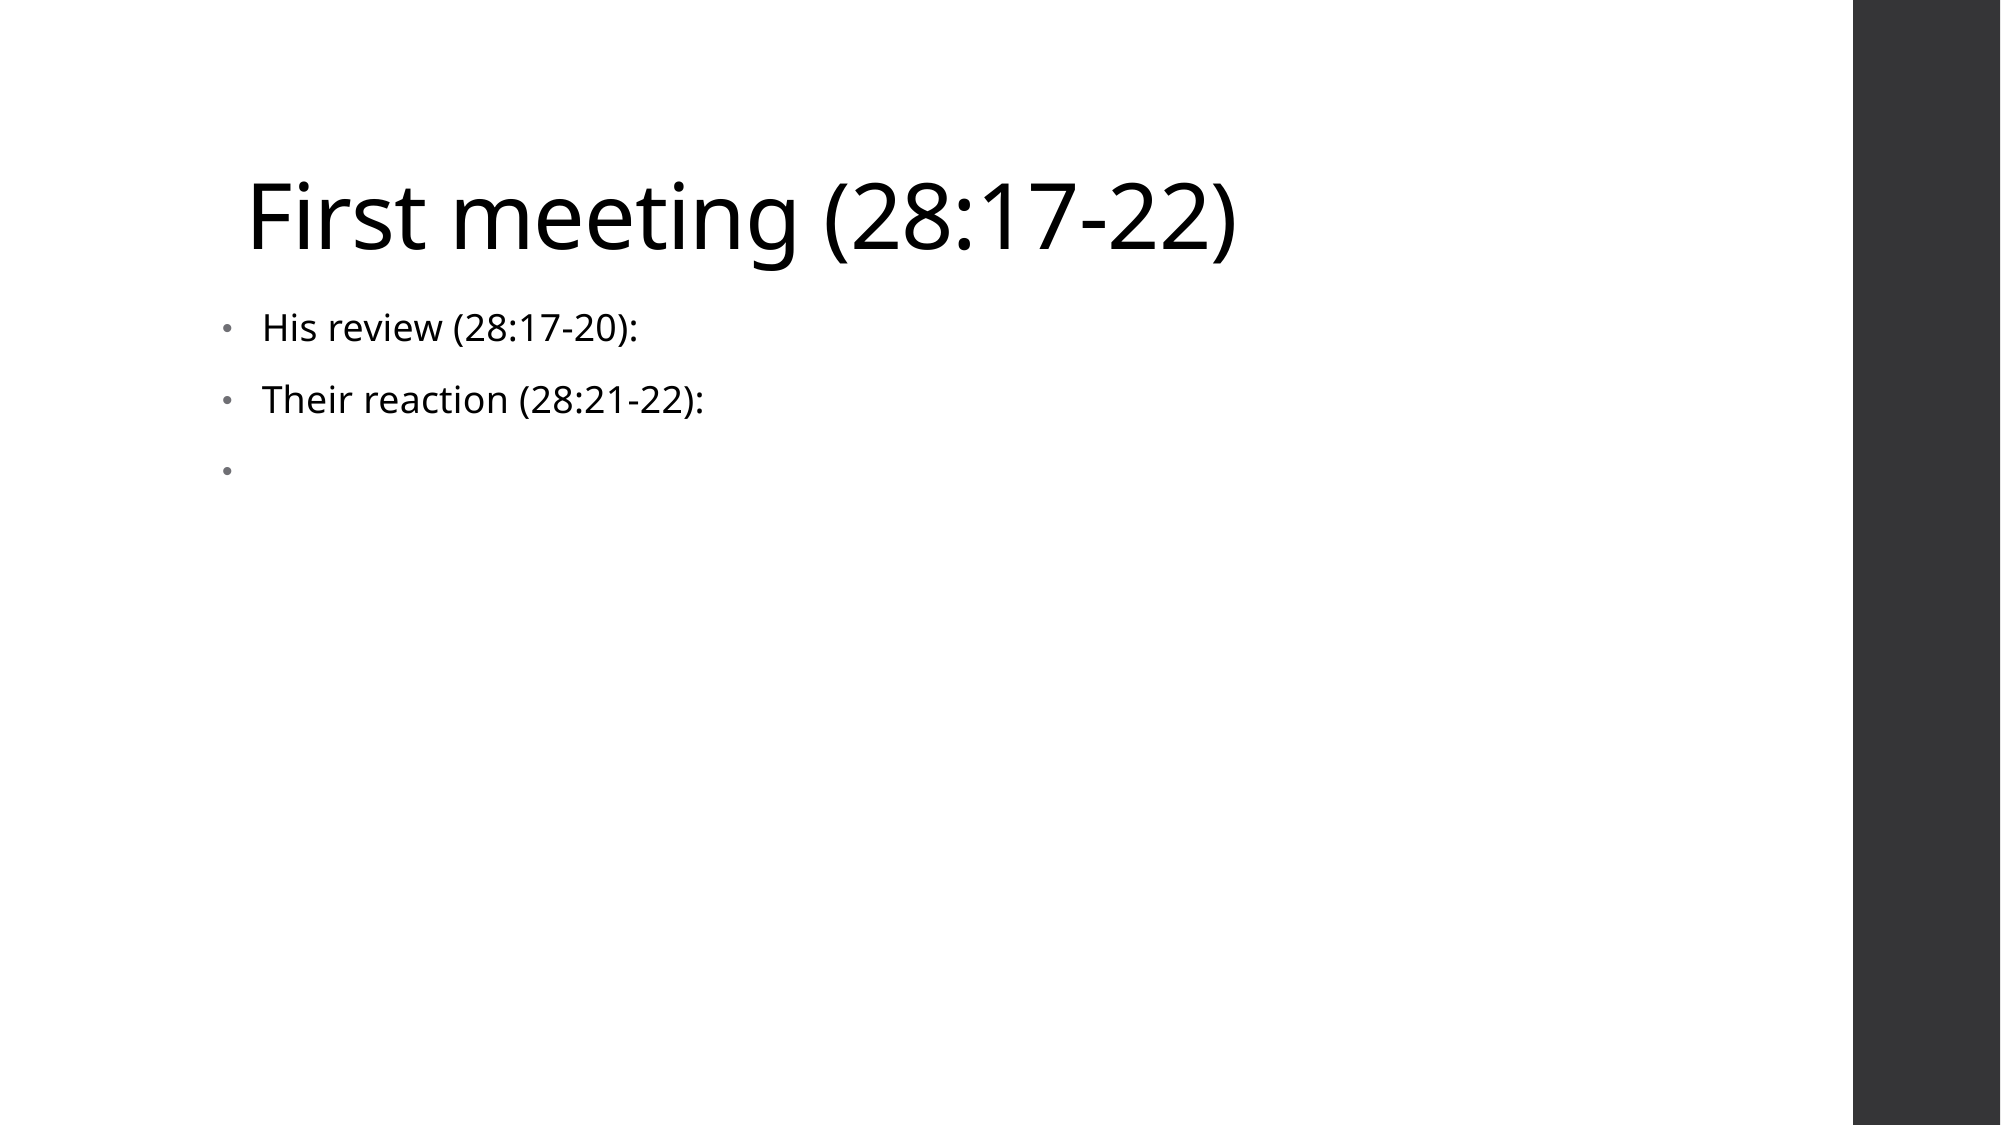

# First meeting (28:17-22)
 His review (28:17-20):
 Their reaction (28:21-22):